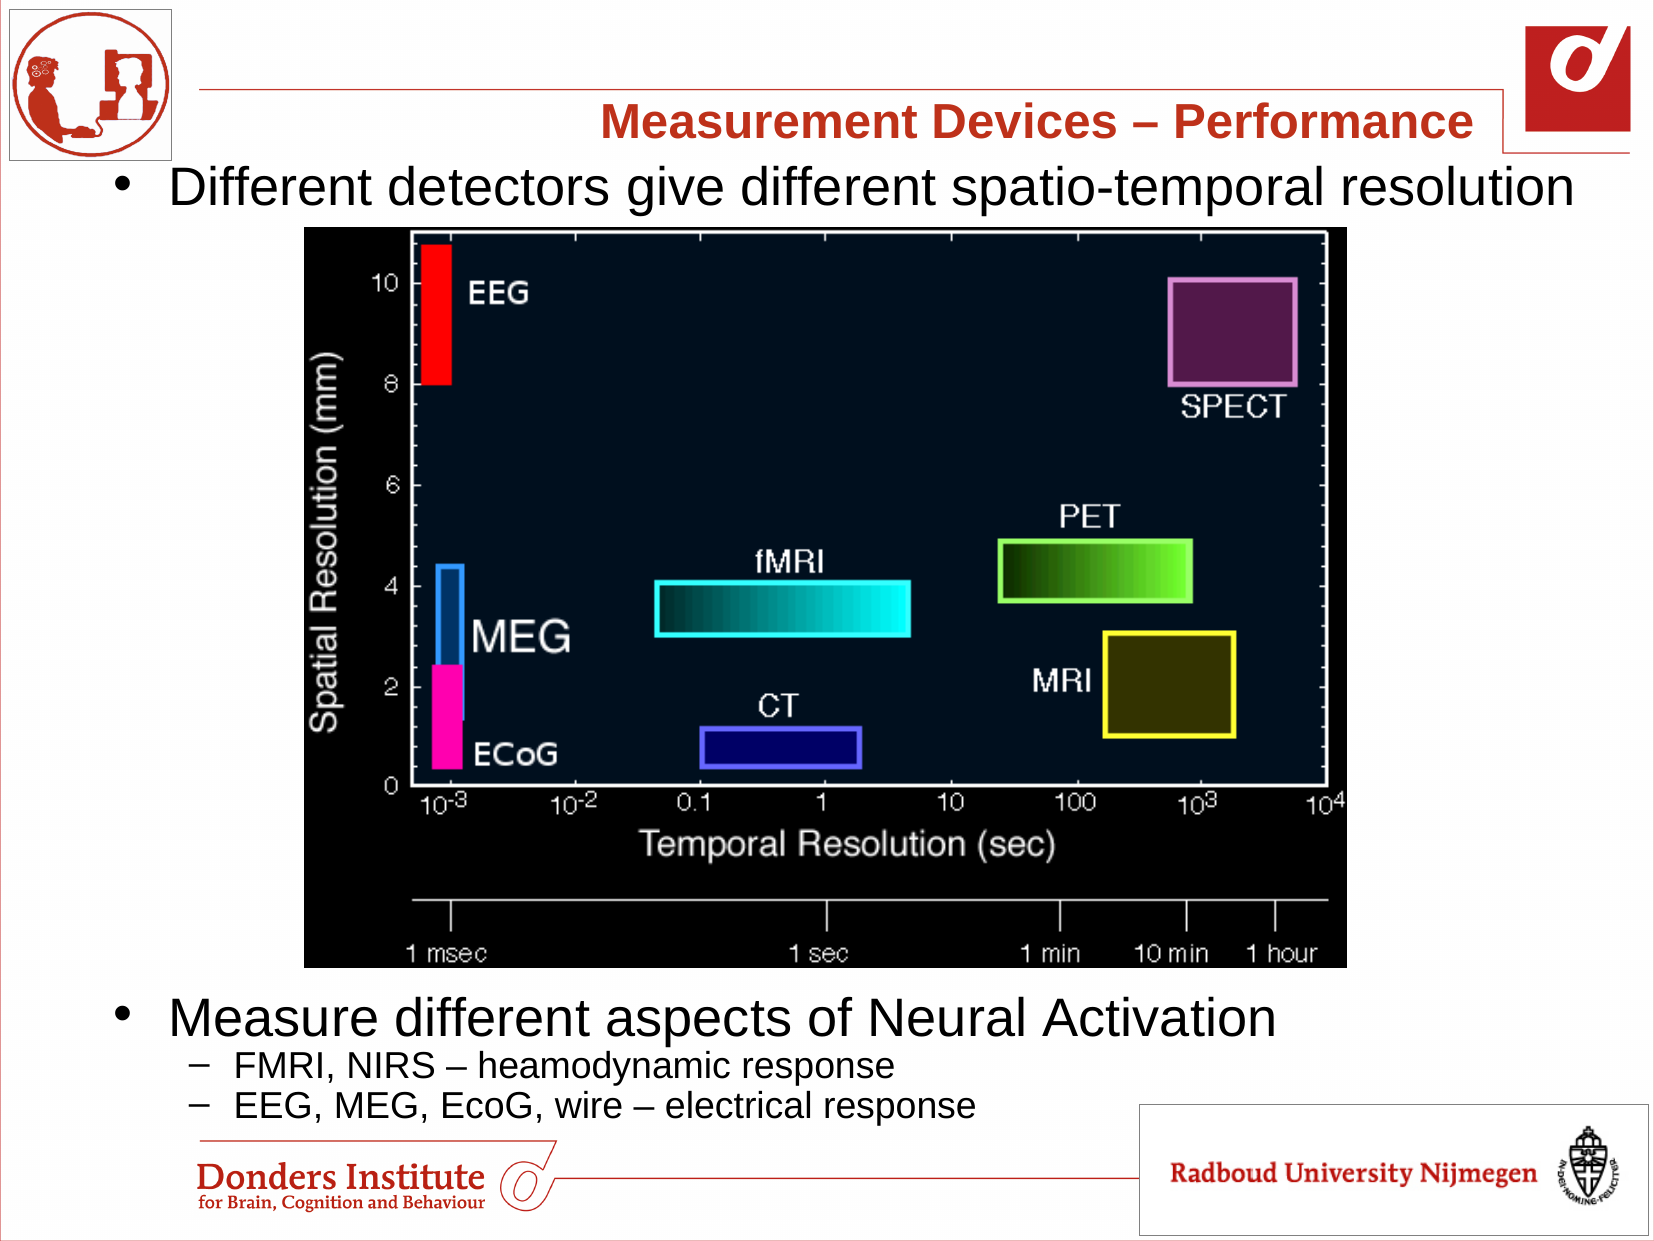

# Measurement Devices – Performance
Different detectors give different spatio-temporal resolution
Measure different aspects of Neural Activation
FMRI, NIRS – heamodynamic response
EEG, MEG, EcoG, wire – electrical response